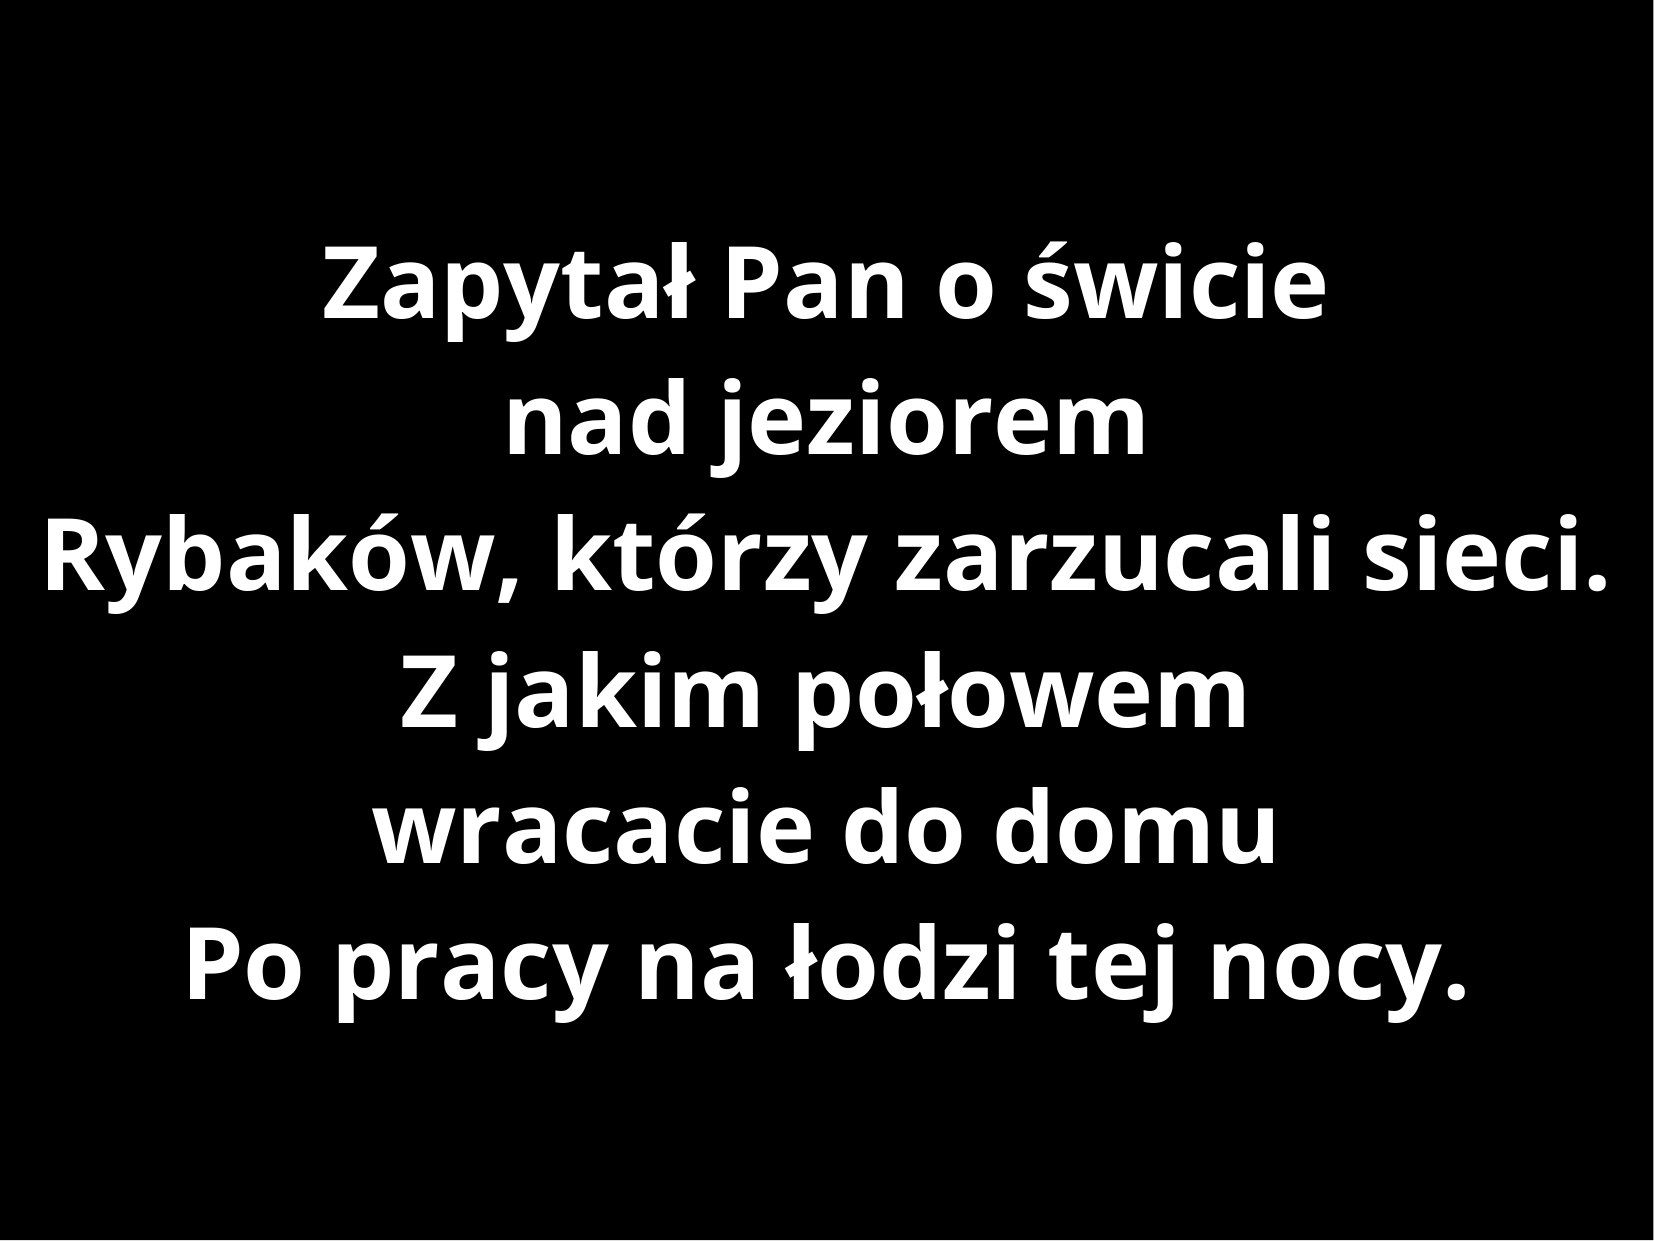

# Zapytał Pan o świcie nad jeziorem Rybaków, którzy zarzucali sieci. Z jakim połowem wracacie do domu Po pracy na łodzi tej nocy.